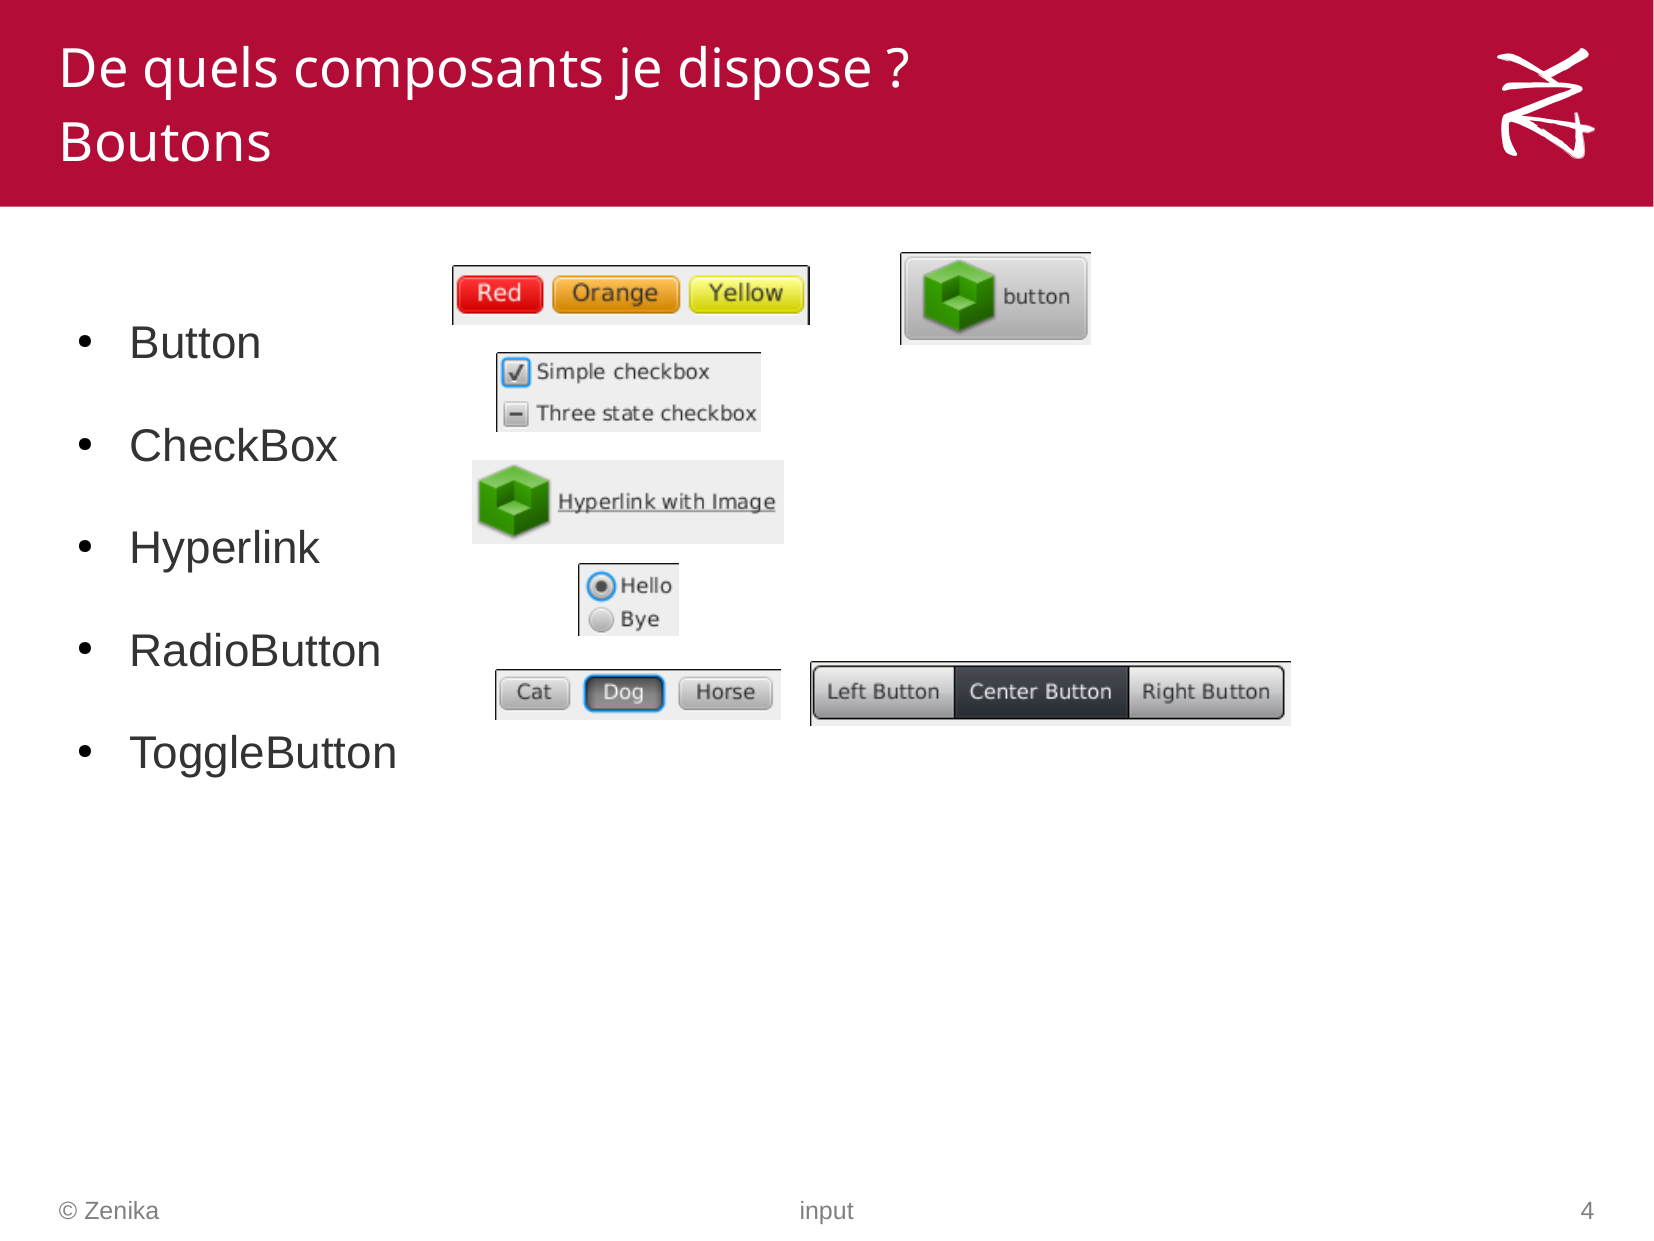

# De quels composants je dispose ? Boutons
Button
CheckBox
Hyperlink
RadioButton
ToggleButton